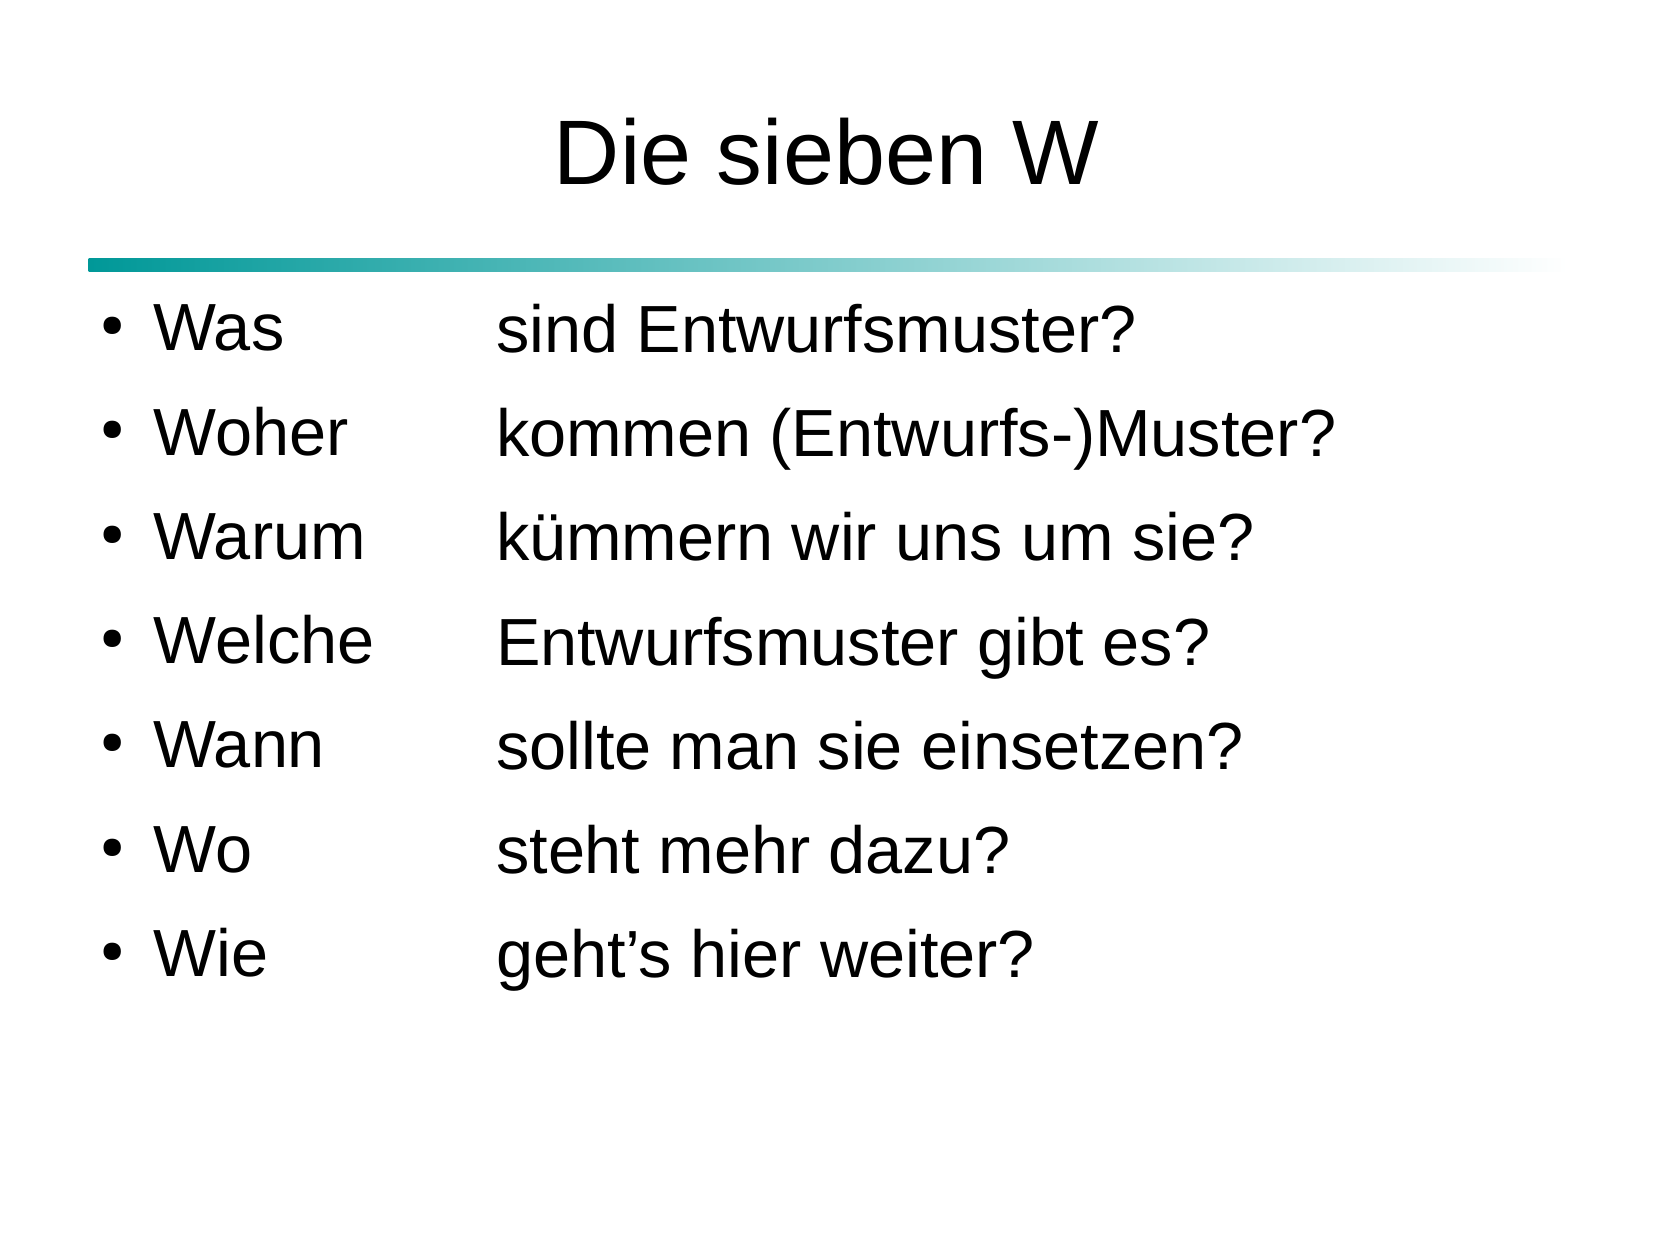

# Die sieben W
Was
Woher
Warum
Welche
Wann
Wo
Wie
sind Entwurfsmuster?
kommen (Entwurfs-)Muster?
kümmern wir uns um sie?
Entwurfsmuster gibt es?
sollte man sie einsetzen?
steht mehr dazu?
geht’s hier weiter?